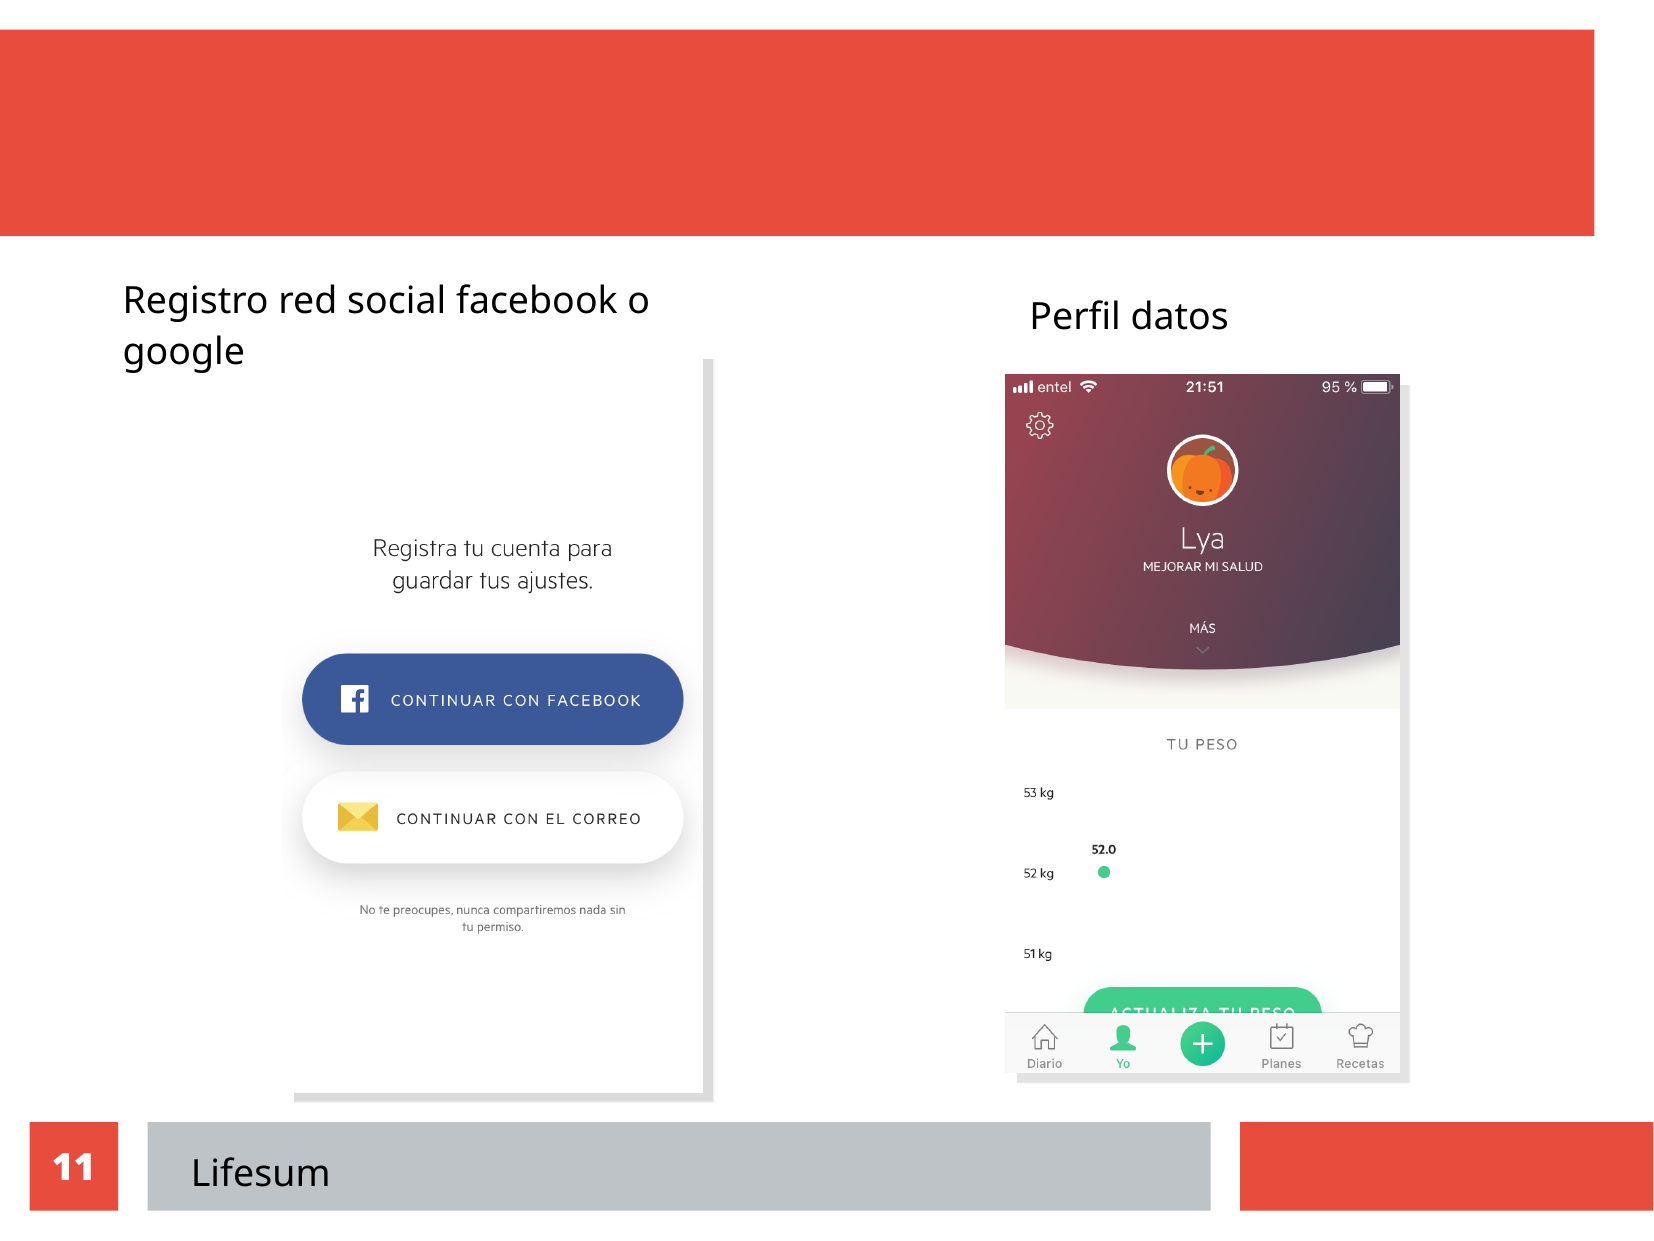

Registro red social facebook o google
Perfil datos
11
Lifesum